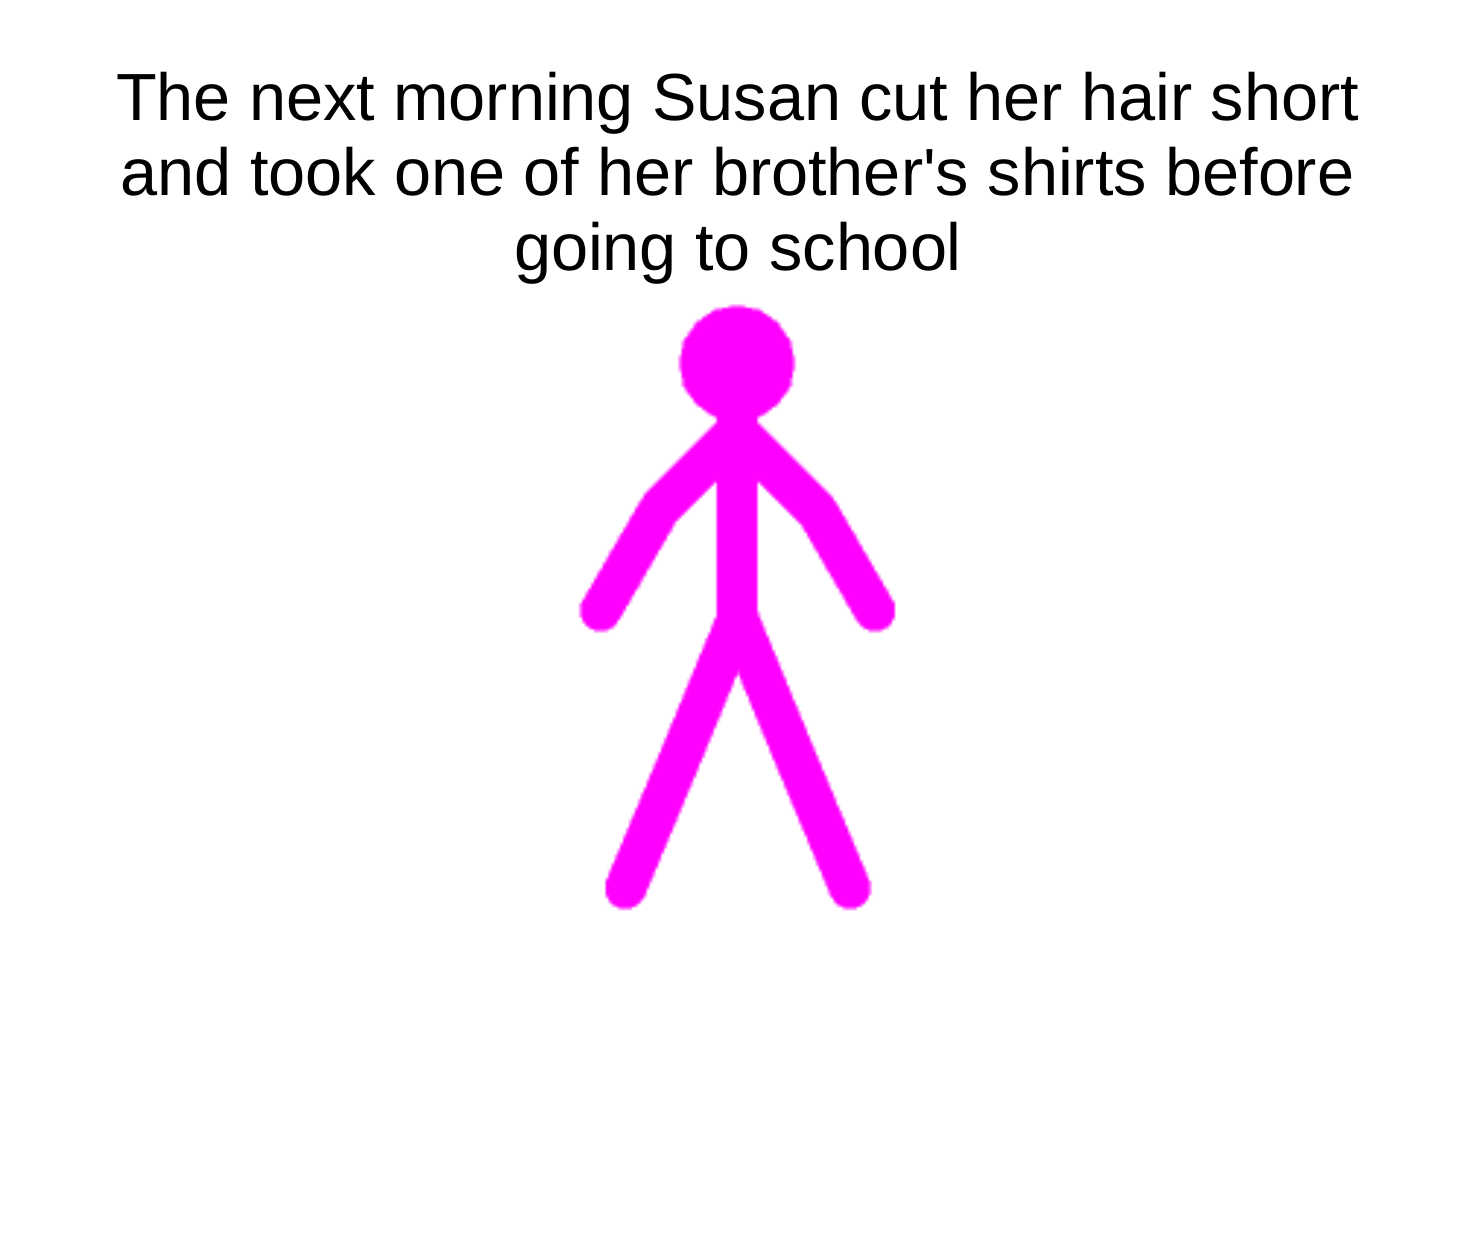

# The next morning Susan cut her hair short and took one of her brother's shirts before going to school